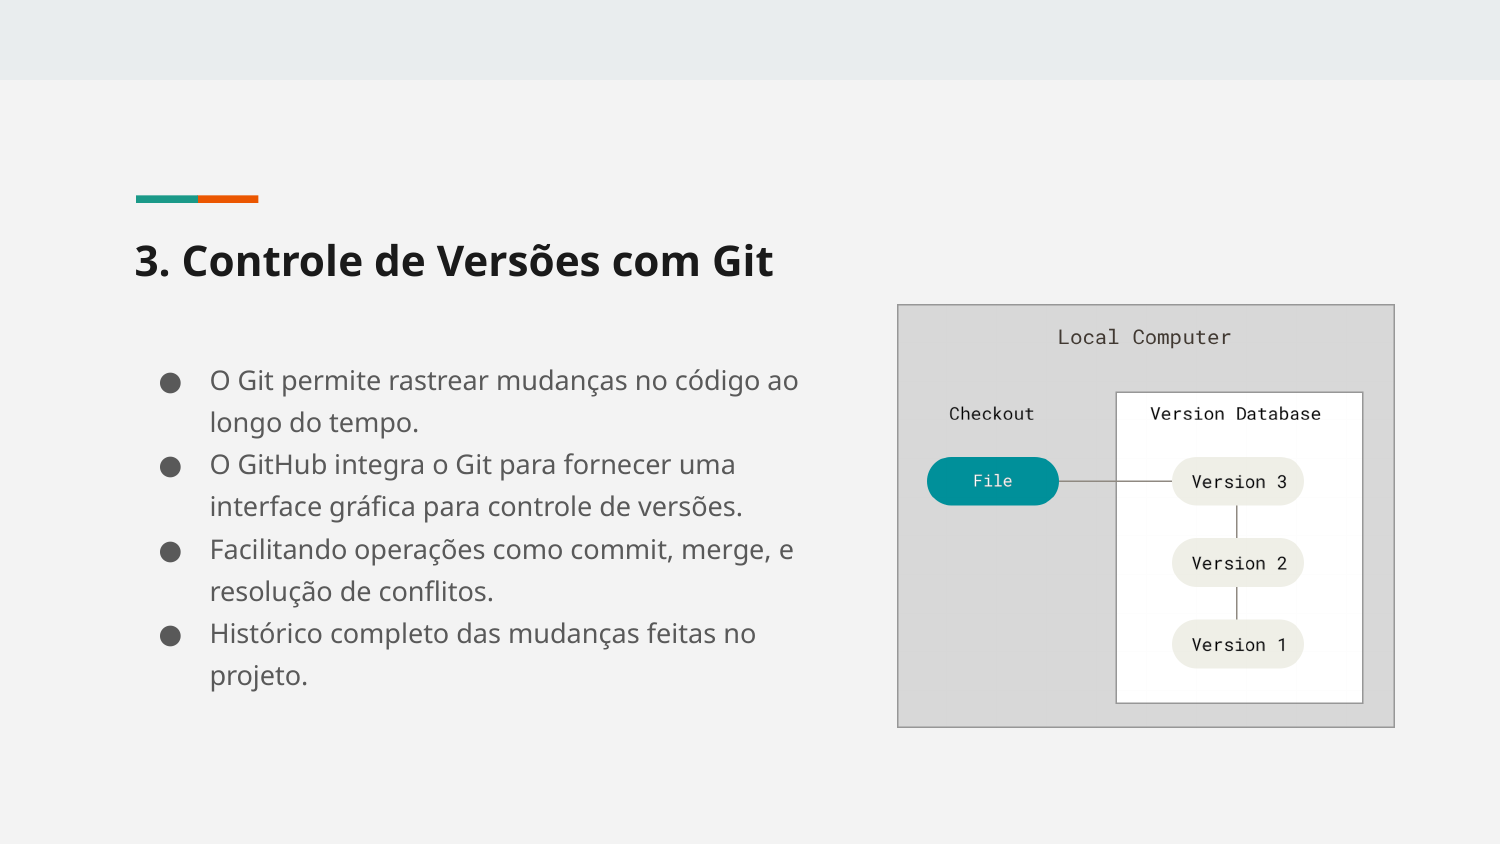

# 3. Controle de Versões com Git
O Git permite rastrear mudanças no código ao longo do tempo.
O GitHub integra o Git para fornecer uma interface gráfica para controle de versões.
Facilitando operações como commit, merge, e resolução de conflitos.
Histórico completo das mudanças feitas no projeto.